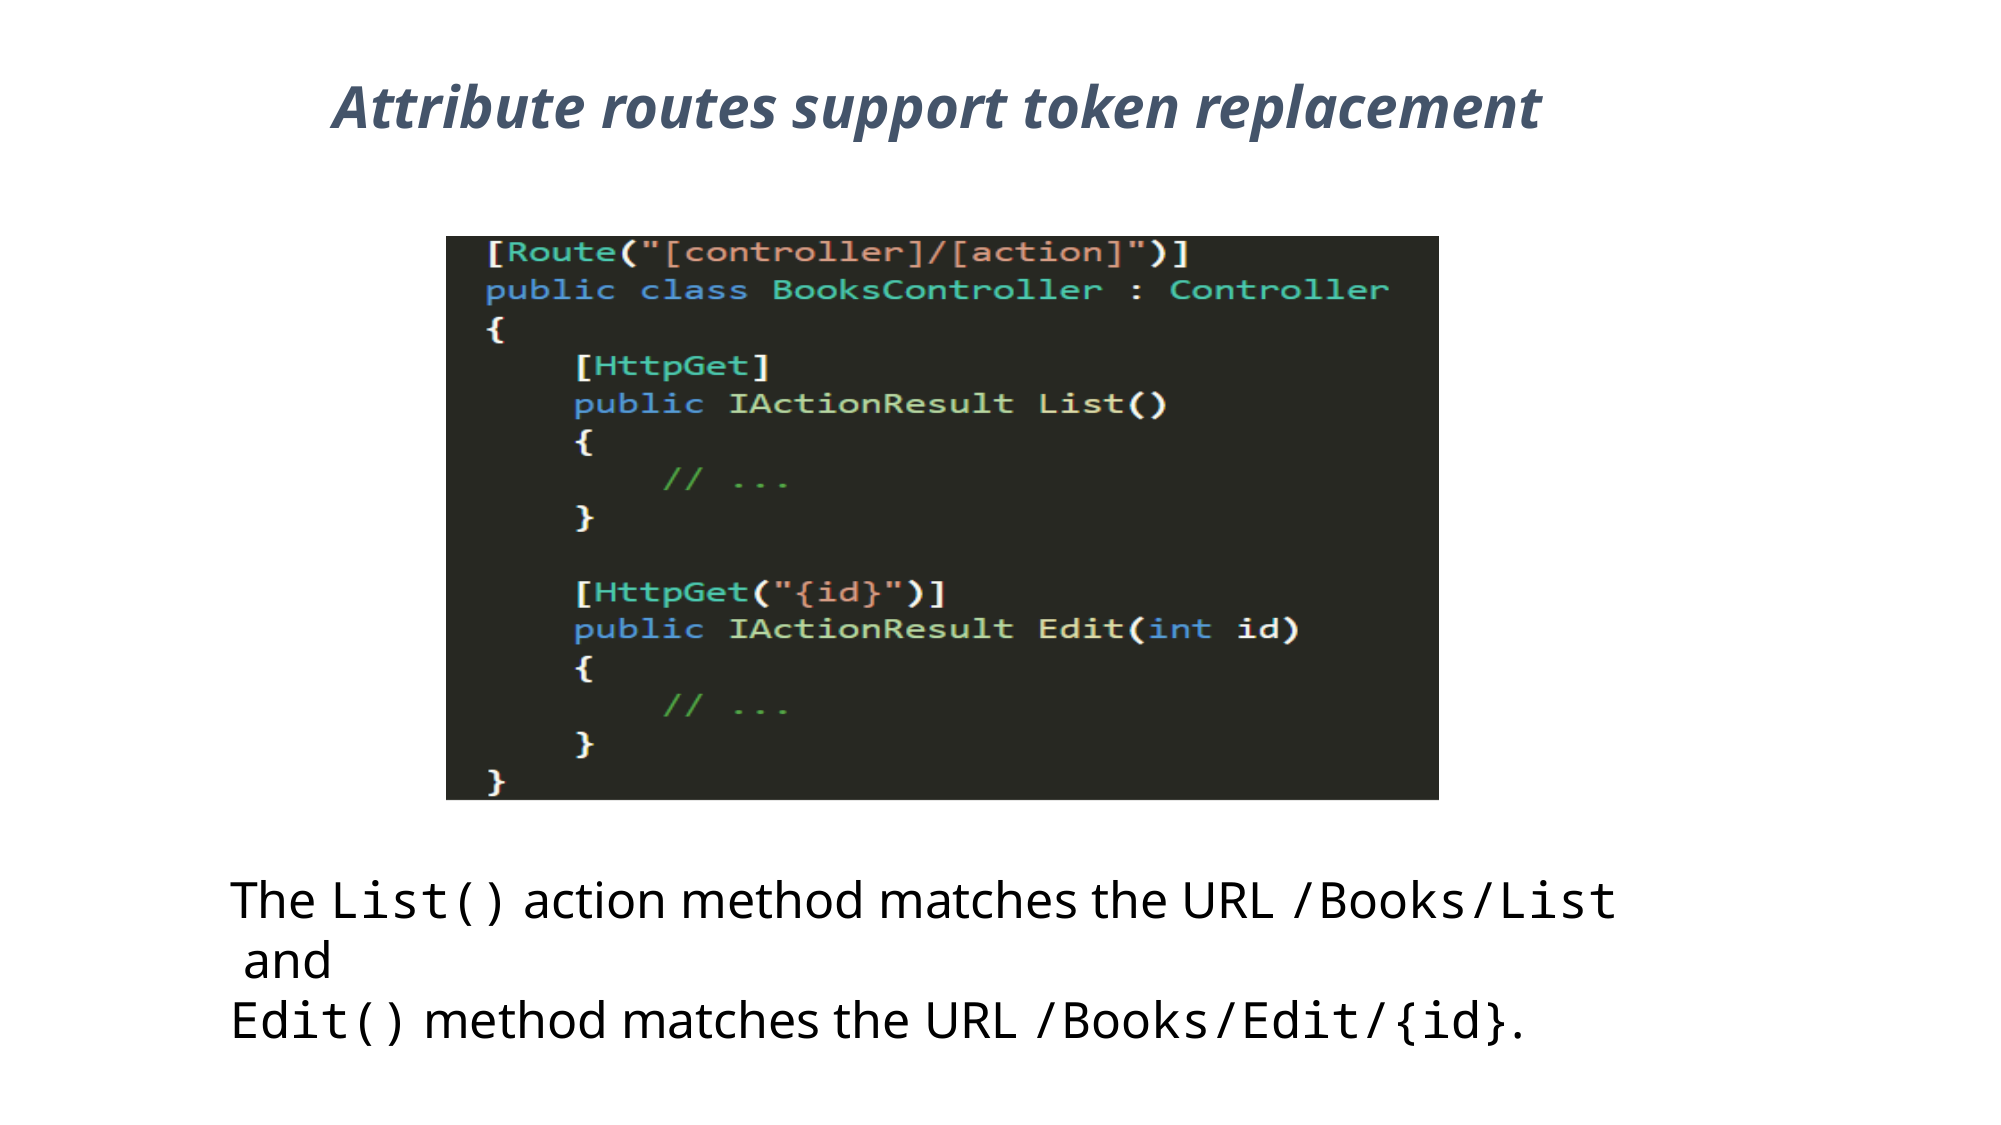

Attribute routes support token replacement
# The List() action method matches the URL /Books/List  and  Edit() method matches the URL /Books/Edit/{id}.